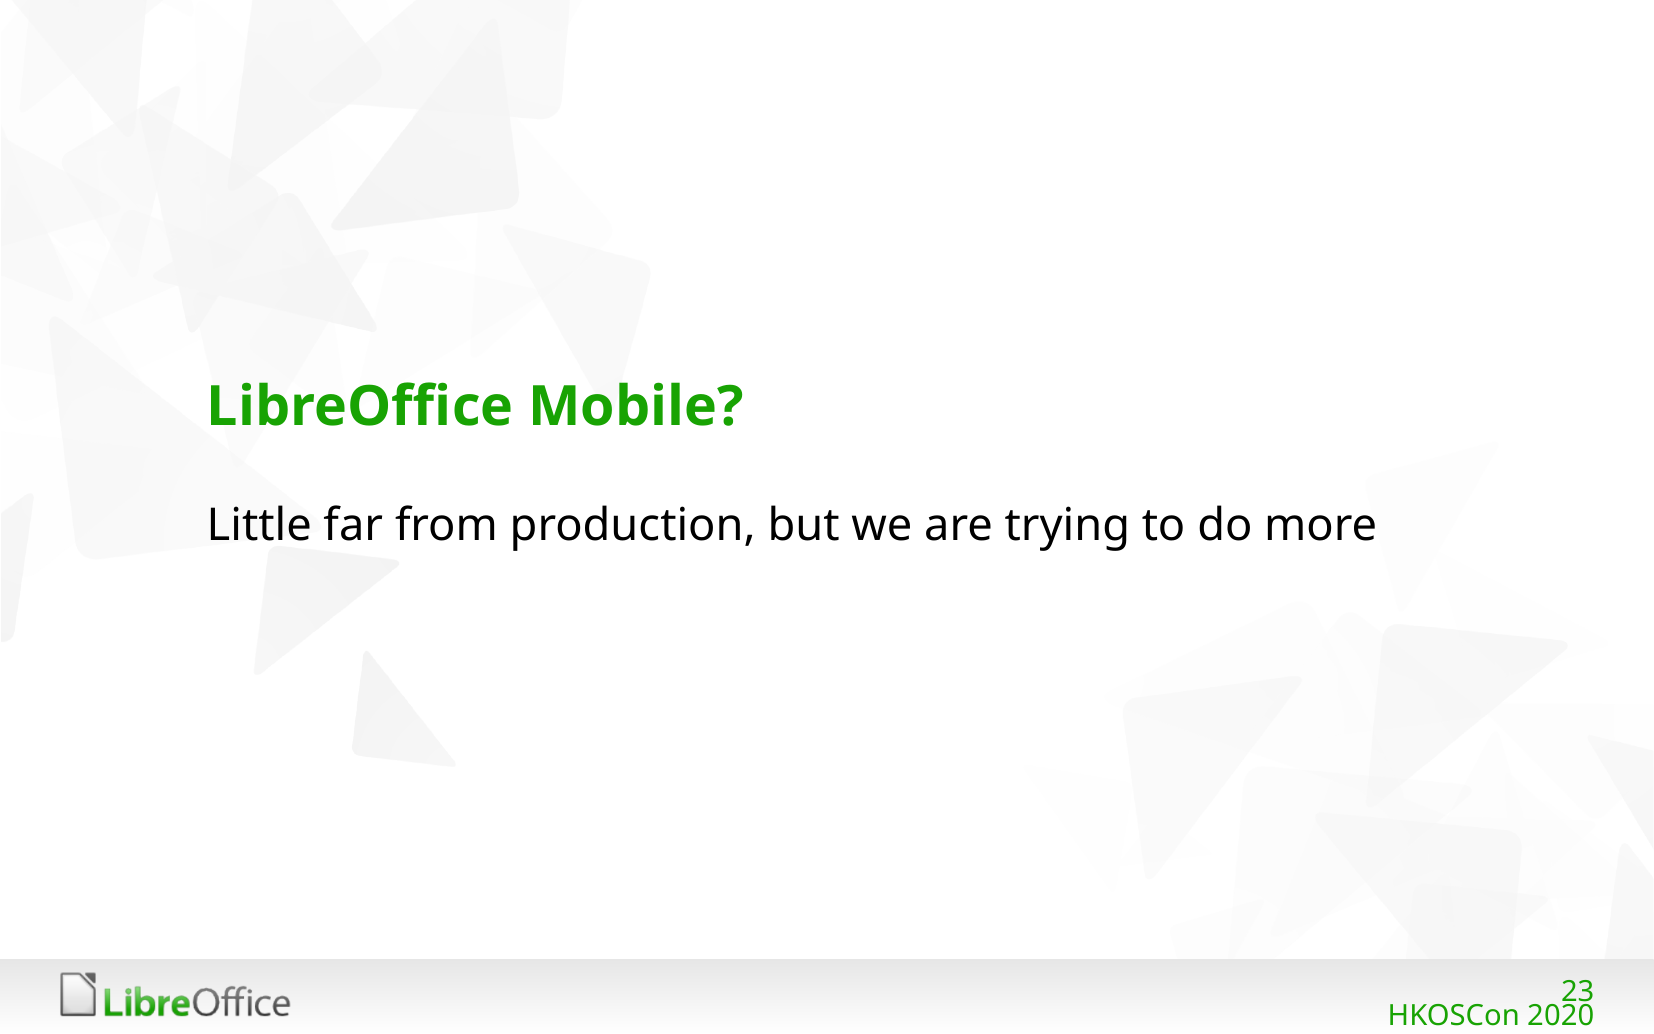

# LibreOffice Mobile?
Little far from production, but we are trying to do more
23
HKOSCon 2020